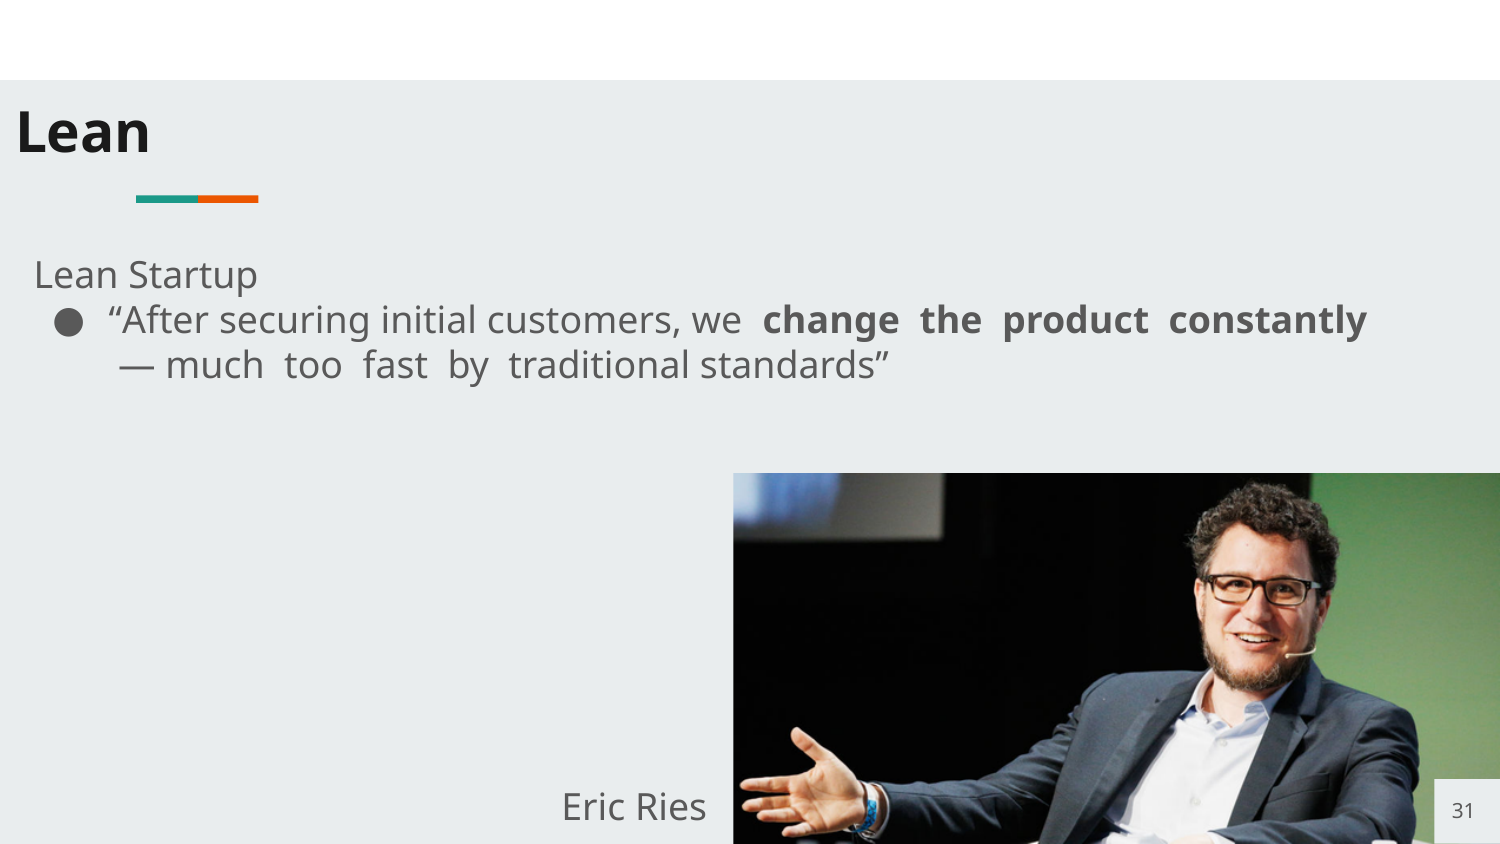

# Lean
Lean Startup
“After securing initial customers, we change the product constantly
 — much too fast by traditional standards”
Eric Ries